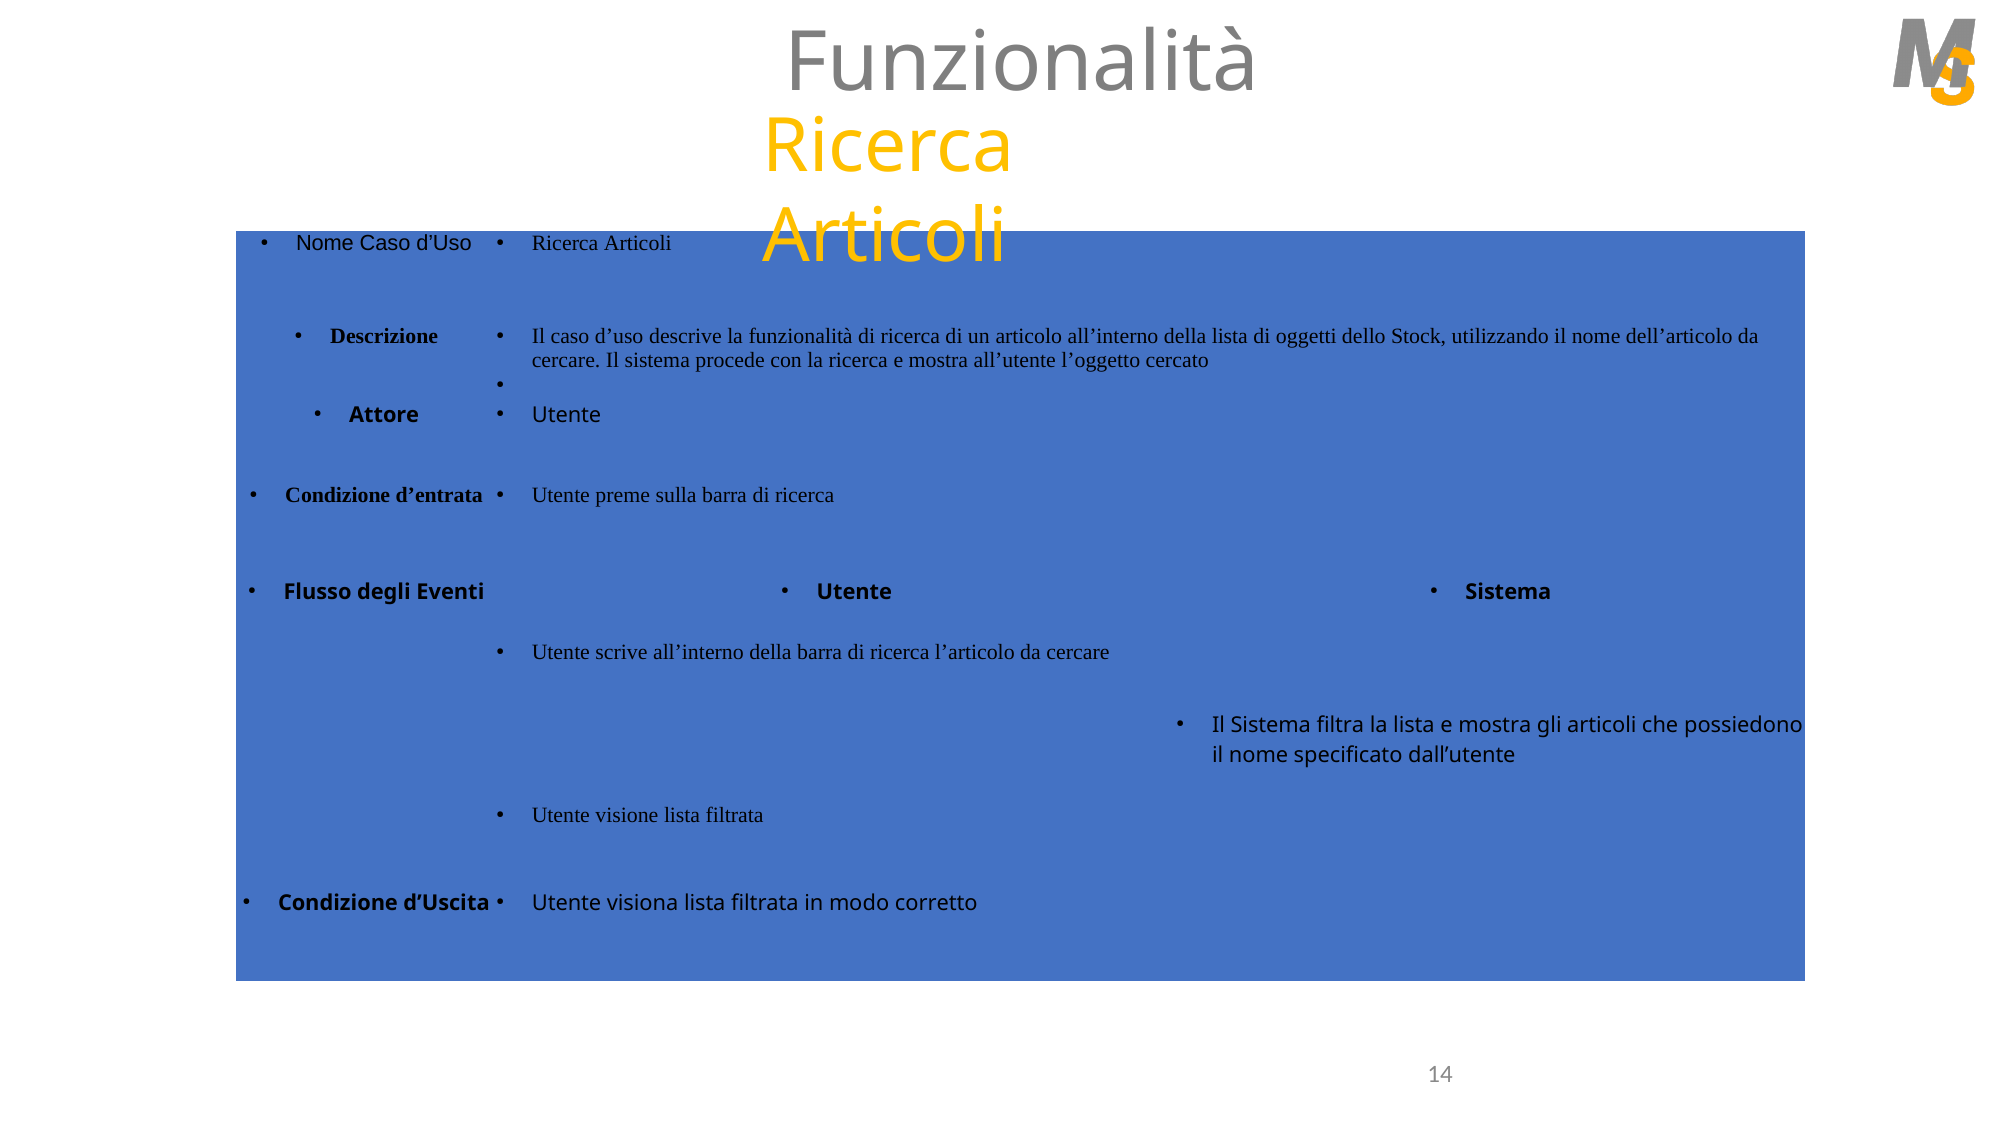

Funzionalità
Ricerca Articoli
| Nome Caso d’Uso | Ricerca Articoli | |
| --- | --- | --- |
| Descrizione | Il caso d’uso descrive la funzionalità di ricerca di un articolo all’interno della lista di oggetti dello Stock, utilizzando il nome dell’articolo da cercare. Il sistema procede con la ricerca e mostra all’utente l’oggetto cercato | |
| Attore | Utente | |
| Condizione d’entrata | Utente preme sulla barra di ricerca | |
| Flusso degli Eventi | Utente | Sistema |
| | Utente scrive all’interno della barra di ricerca l’articolo da cercare | |
| | | Il Sistema filtra la lista e mostra gli articoli che possiedono il nome specificato dall’utente |
| | Utente visione lista filtrata | |
| Condizione d’Uscita | Utente visiona lista filtrata in modo corretto | |